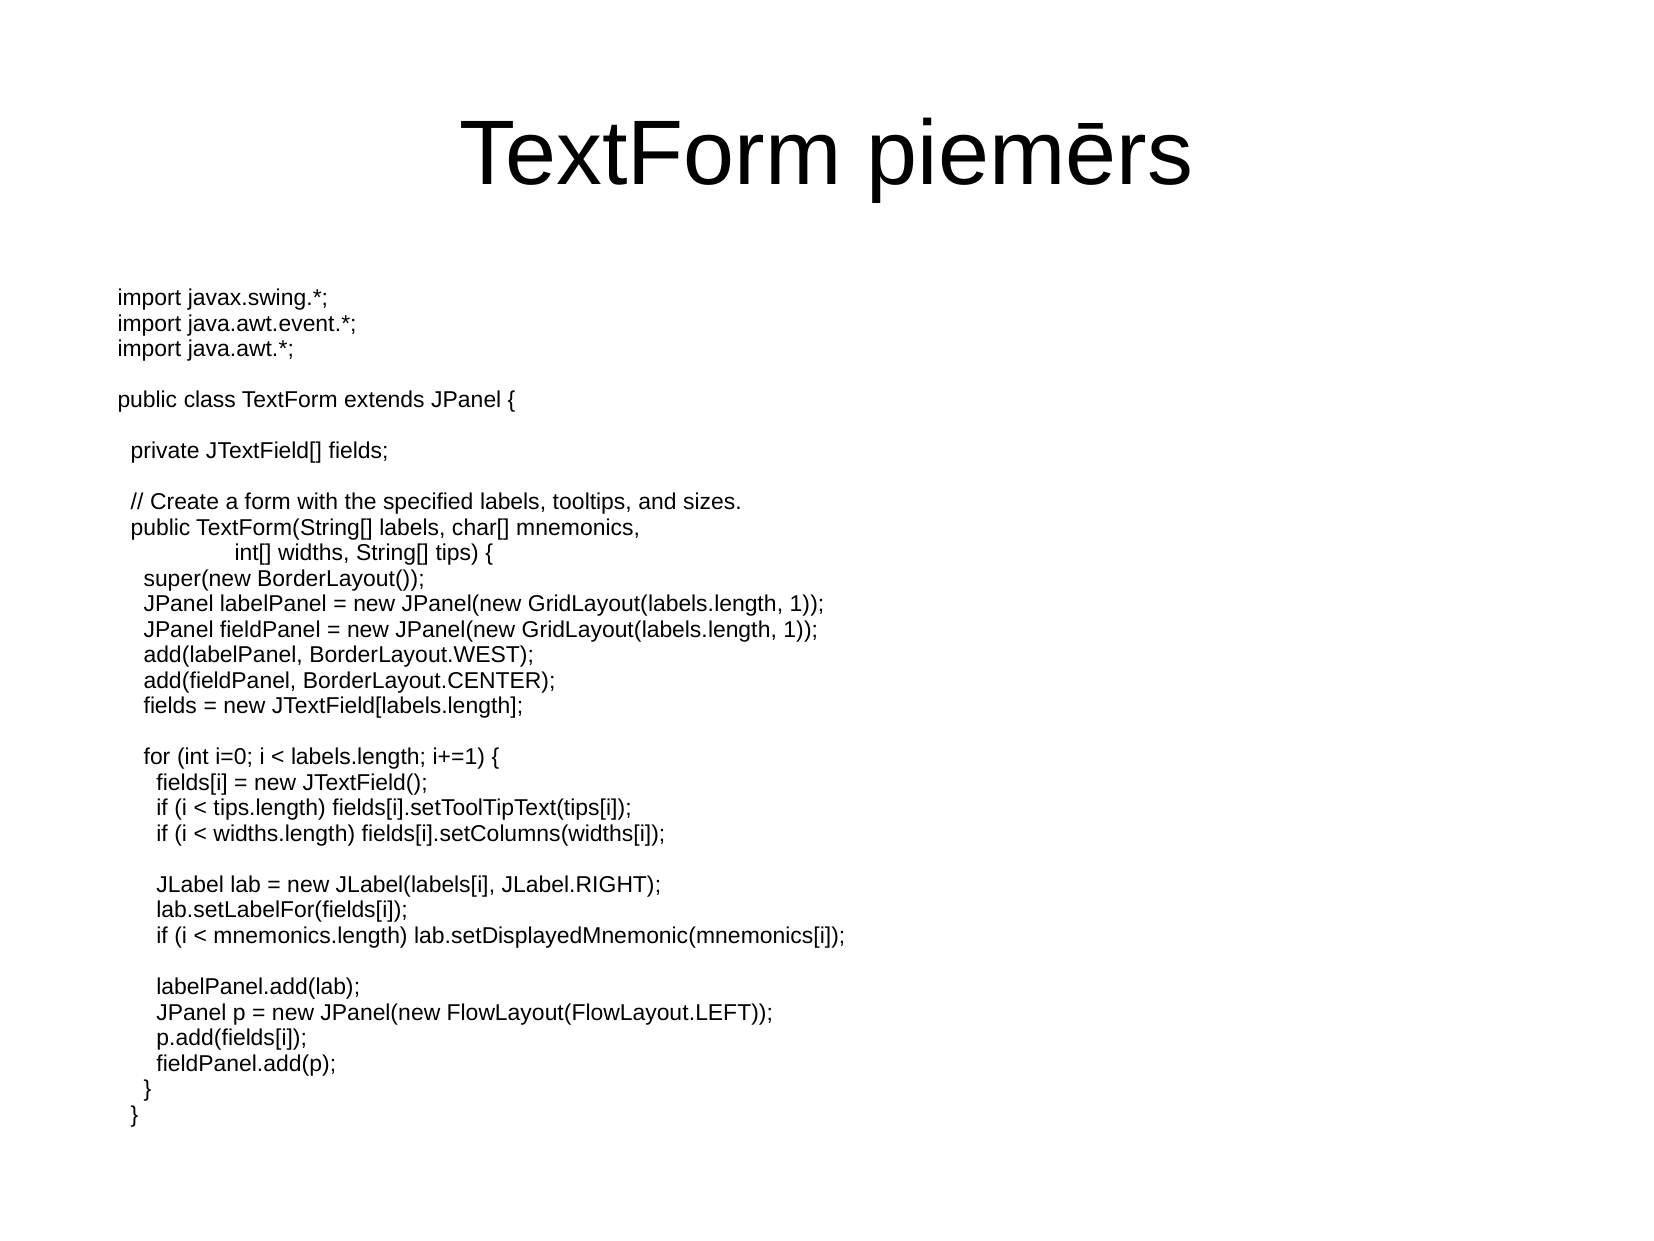

# TextForm piemērs
import javax.swing.*;
import java.awt.event.*;
import java.awt.*;
public class TextForm extends JPanel {
 private JTextField[] fields;
 // Create a form with the specified labels, tooltips, and sizes.
 public TextForm(String[] labels, char[] mnemonics,
 int[] widths, String[] tips) {
 super(new BorderLayout());
 JPanel labelPanel = new JPanel(new GridLayout(labels.length, 1));
 JPanel fieldPanel = new JPanel(new GridLayout(labels.length, 1));
 add(labelPanel, BorderLayout.WEST);
 add(fieldPanel, BorderLayout.CENTER);
 fields = new JTextField[labels.length];
 for (int i=0; i < labels.length; i+=1) {
 fields[i] = new JTextField();
 if (i < tips.length) fields[i].setToolTipText(tips[i]);
 if (i < widths.length) fields[i].setColumns(widths[i]);
 JLabel lab = new JLabel(labels[i], JLabel.RIGHT);
 lab.setLabelFor(fields[i]);
 if (i < mnemonics.length) lab.setDisplayedMnemonic(mnemonics[i]);
 labelPanel.add(lab);
 JPanel p = new JPanel(new FlowLayout(FlowLayout.LEFT));
 p.add(fields[i]);
 fieldPanel.add(p);
 }
 }